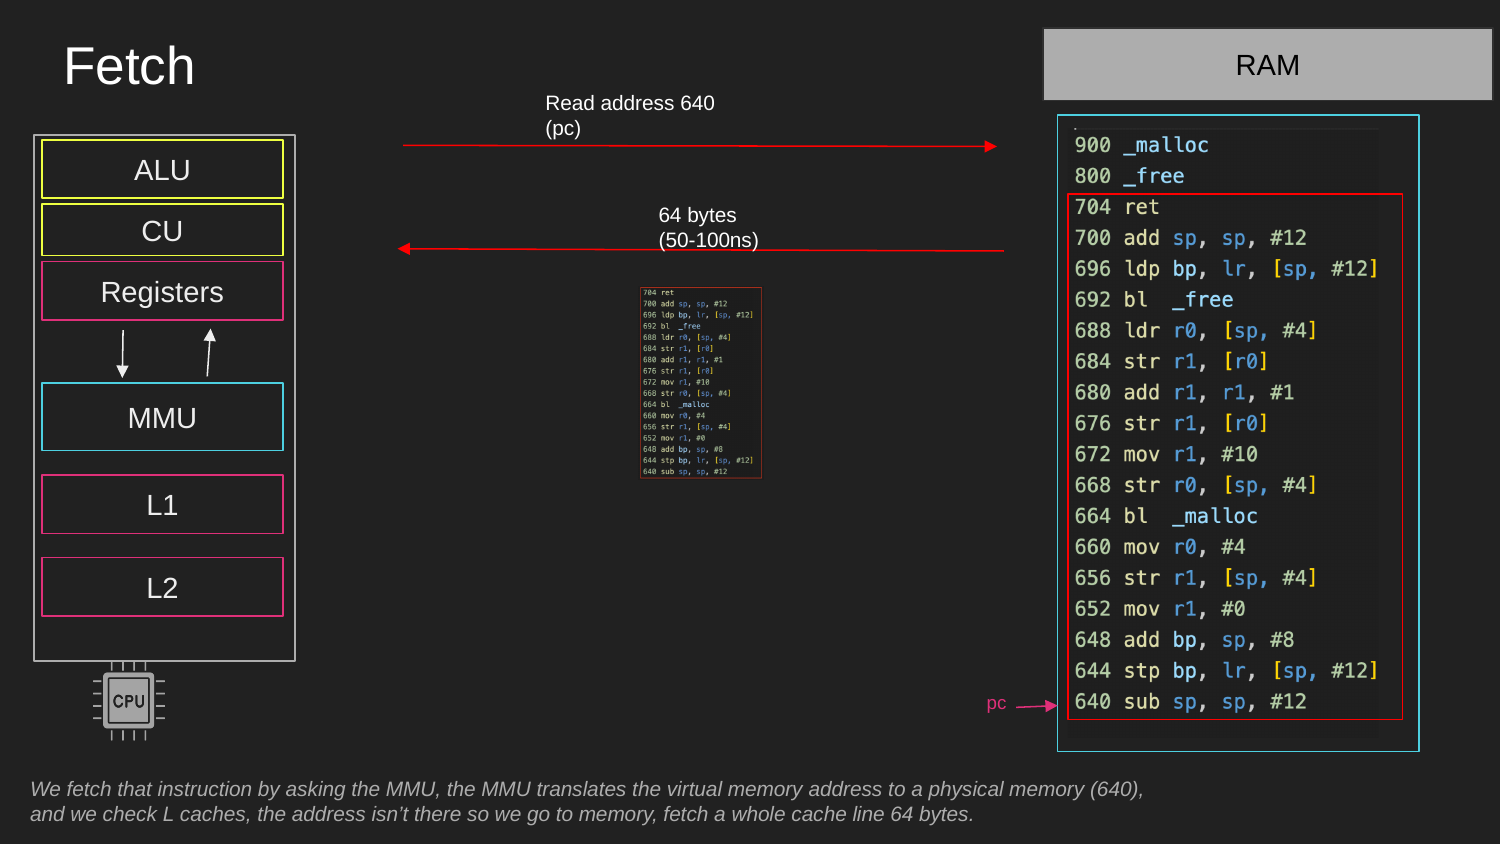

# Fetch
RAM
Read address 640
(pc)
ALU
64 bytes
(50-100ns)
CU
Registers
MMU
L1
L2
pc
We fetch that instruction by asking the MMU, the MMU translates the virtual memory address to a physical memory (640), and we check L caches, the address isn’t there so we go to memory, fetch a whole cache line 64 bytes.